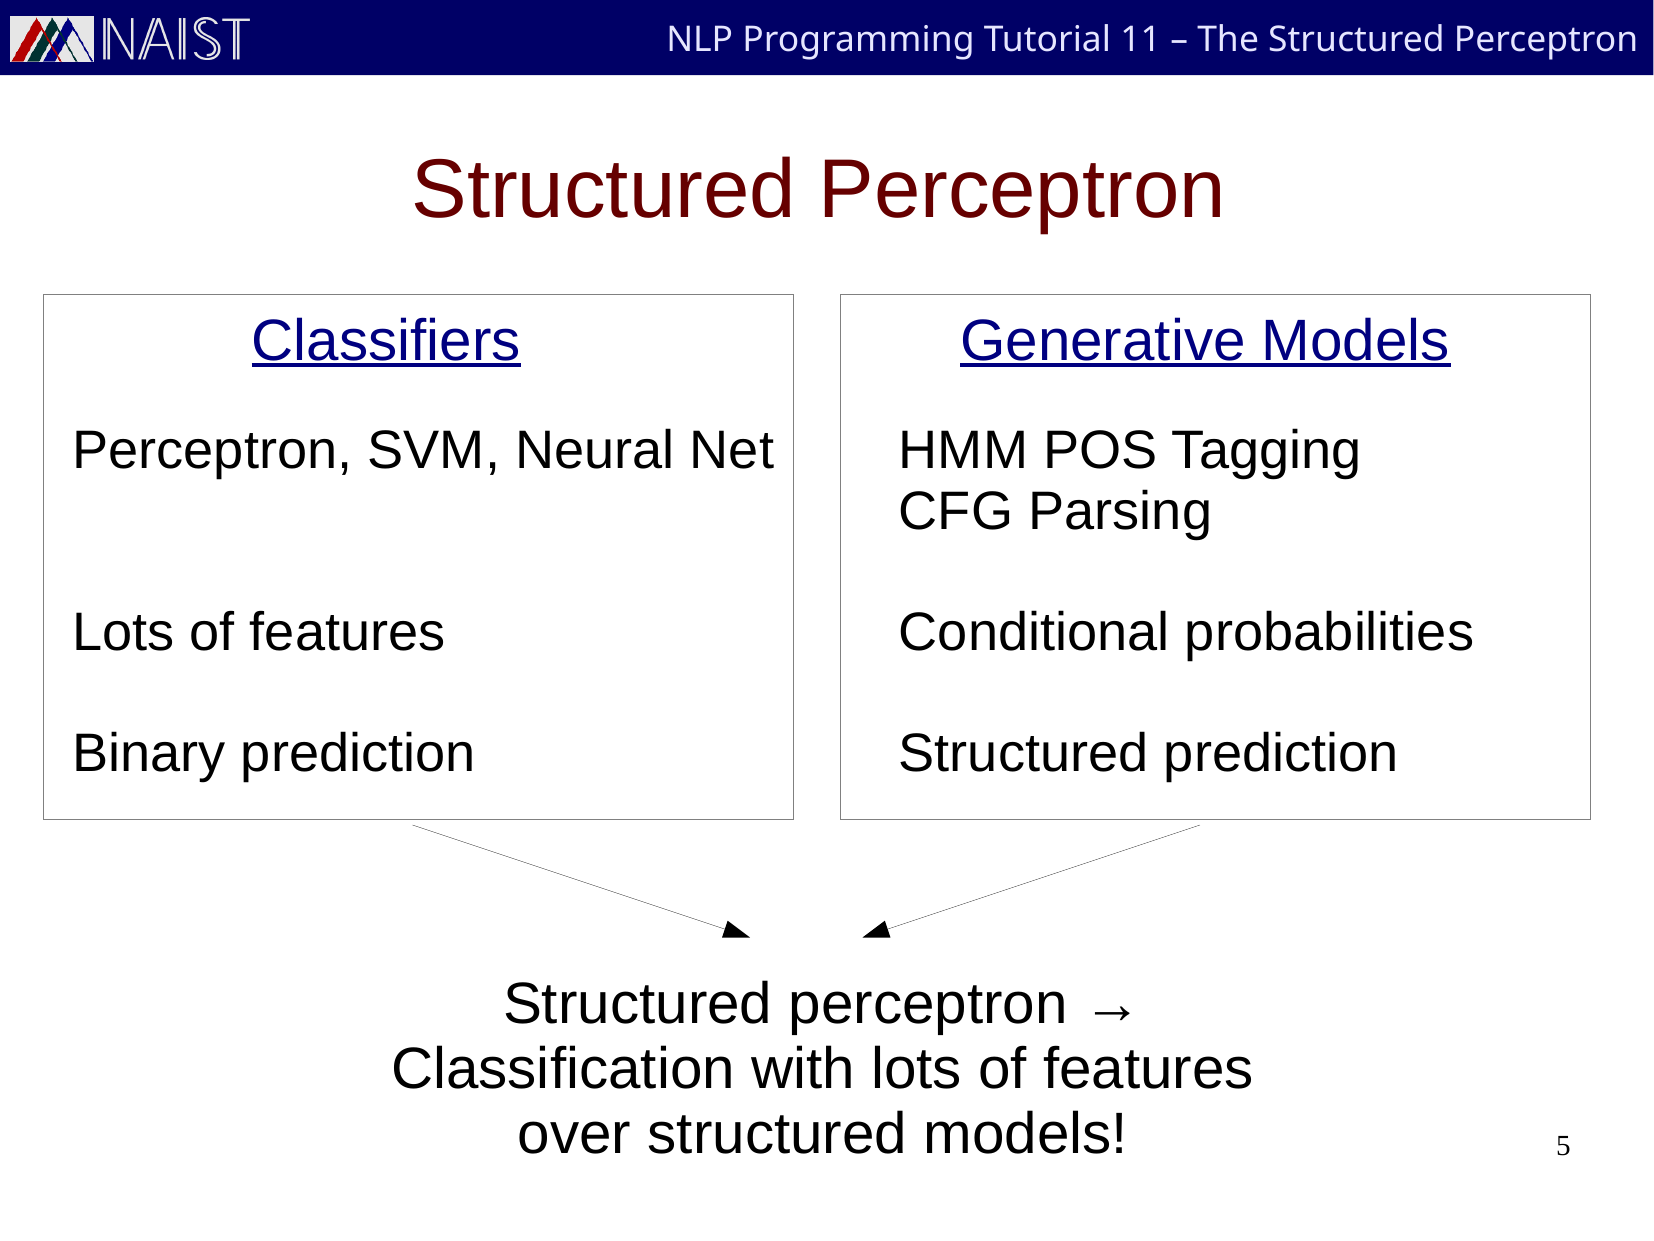

# Structured Perceptron
Classifiers
Generative Models
Perceptron, SVM, Neural Net
Lots of features
Binary prediction
HMM POS Tagging
CFG Parsing
Conditional probabilities
Structured prediction
Structured perceptron →
Classification with lots of features
over structured models!
5